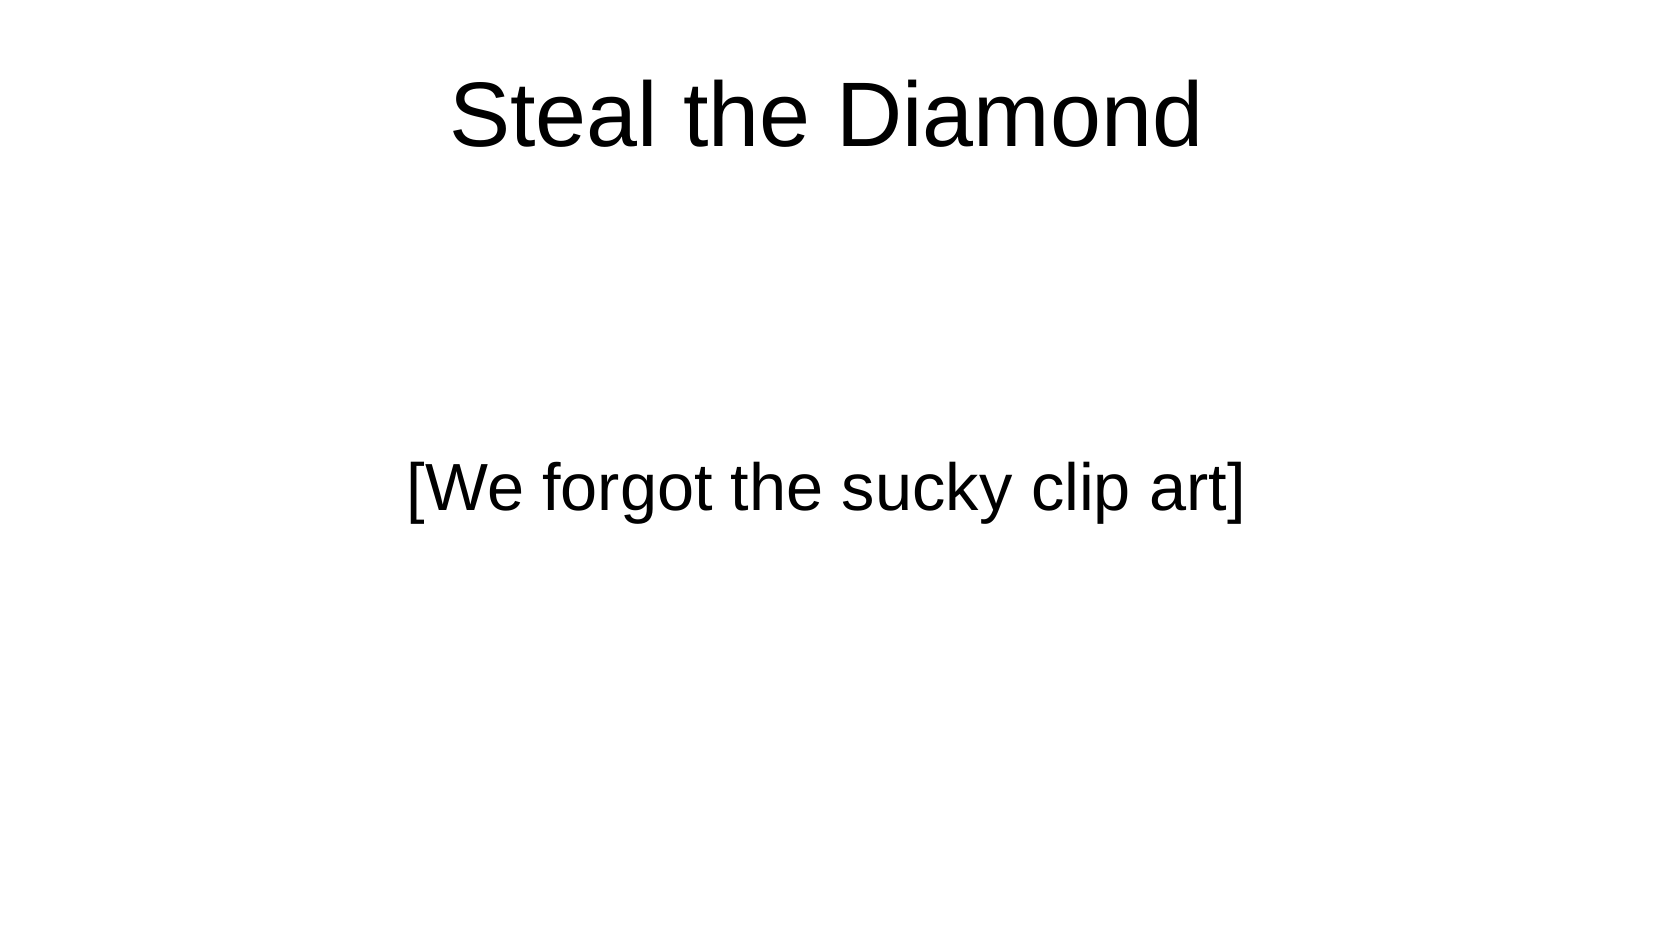

# Steal the Diamond
[We forgot the sucky clip art]